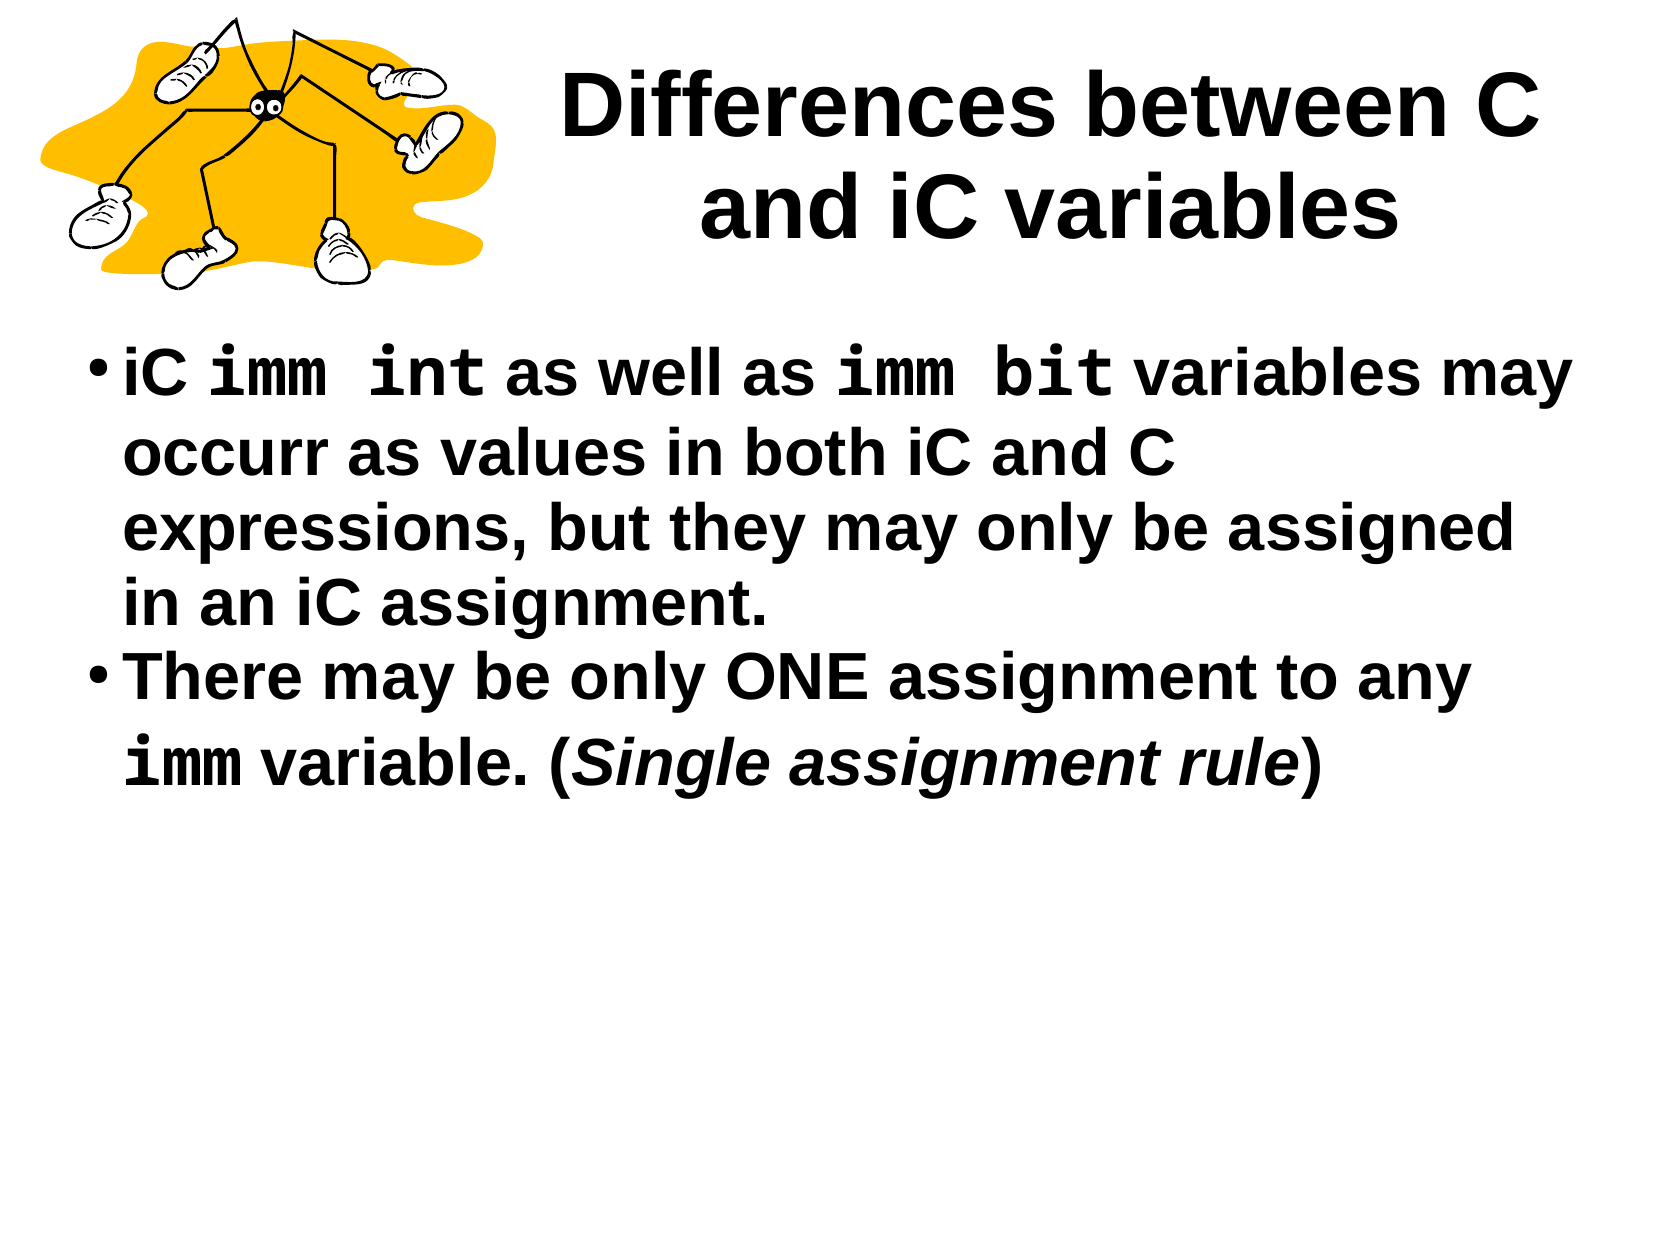

# Differences between C and iC variables
iC imm int as well as imm bit variables may occurr as values in both iC and C expressions, but they may only be assigned in an iC assignment.
There may be only ONE assignment to any imm variable. (Single assignment rule)